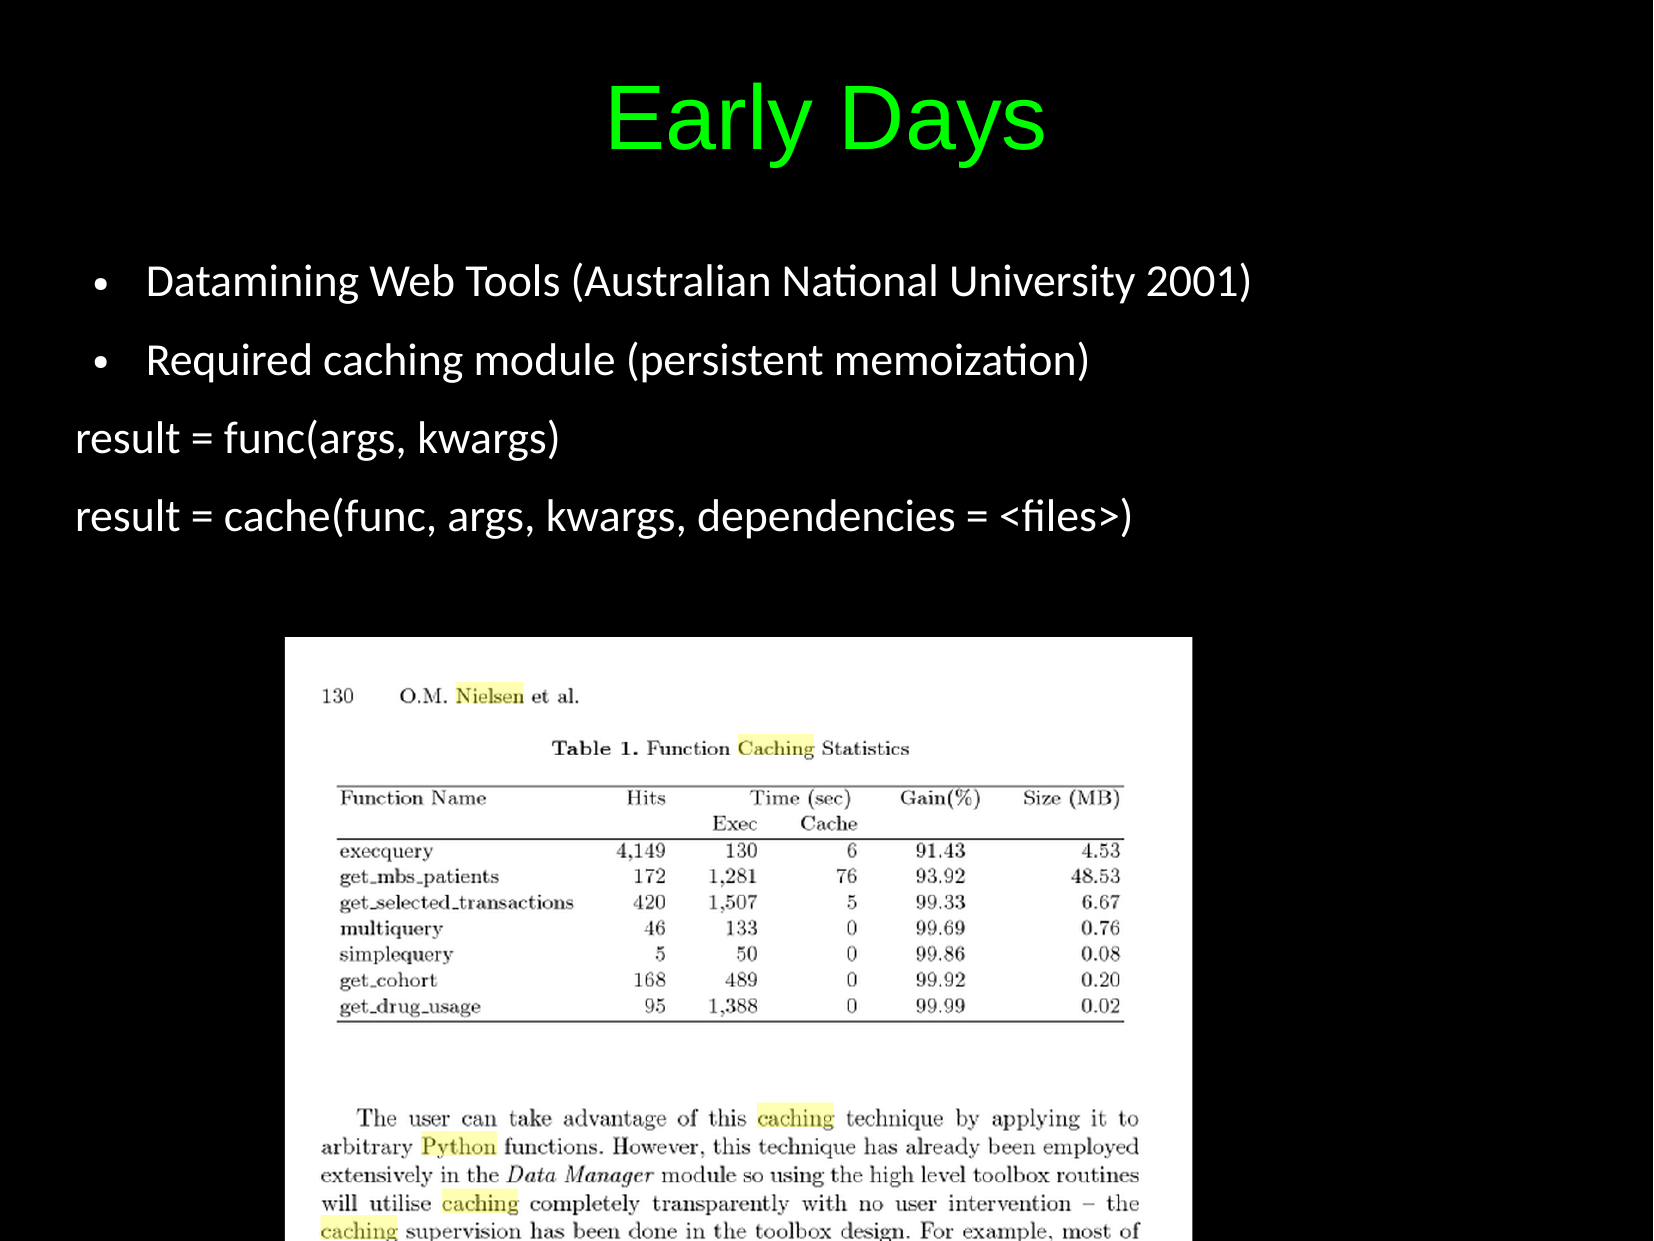

# Early Days
Datamining Web Tools (Australian National University 2001)
Required caching module (persistent memoization)
result = func(args, kwargs)
result = cache(func, args, kwargs, dependencies = <files>)